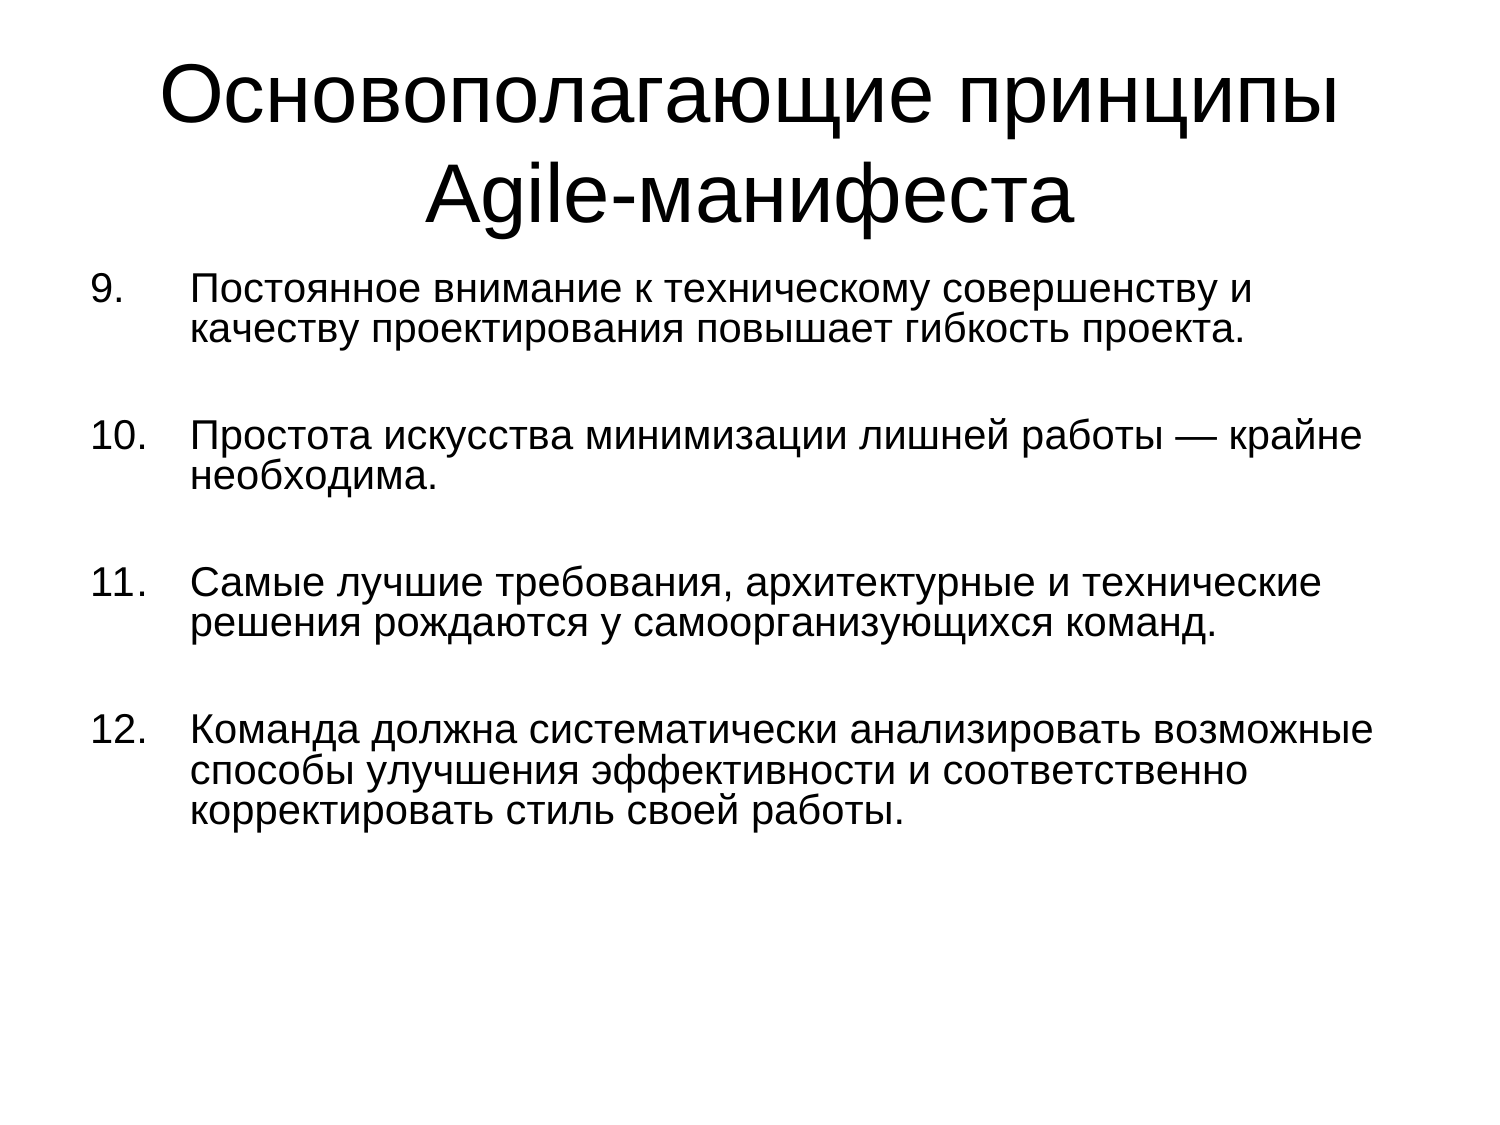

# Основополагающие принципы Agile-манифеста
Постоянное внимание к техническому совершенству и качеству проектирования повышает гибкость проекта.
Простота искусства минимизации лишней работы — крайне необходима.
Самые лучшие требования, архитектурные и технические решения рождаются у самоорганизующихся команд.
Команда должна систематически анализировать возможные способы улучшения эффективности и соответственно корректировать стиль своей работы.